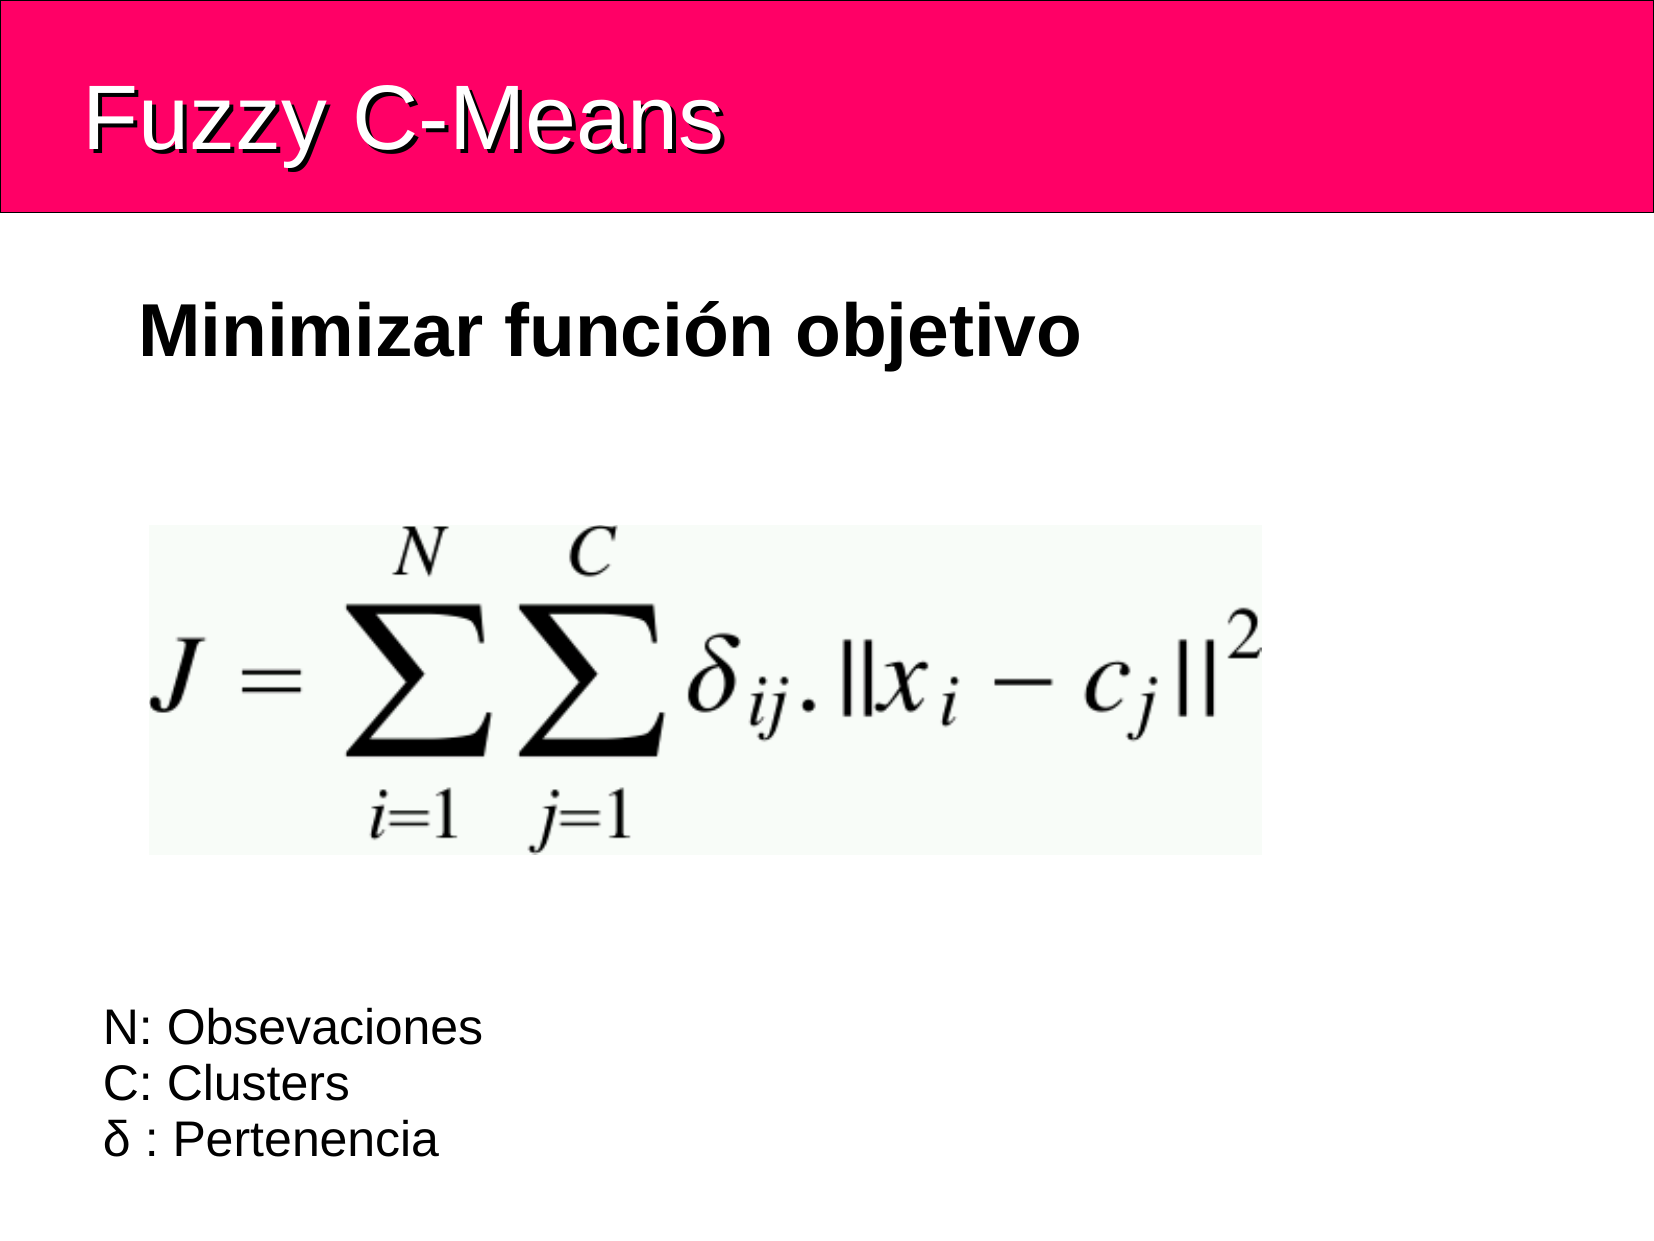

# Fuzzy C-Means
Minimizar función objetivo
N: Obsevaciones
C: Clusters
δ : Pertenencia